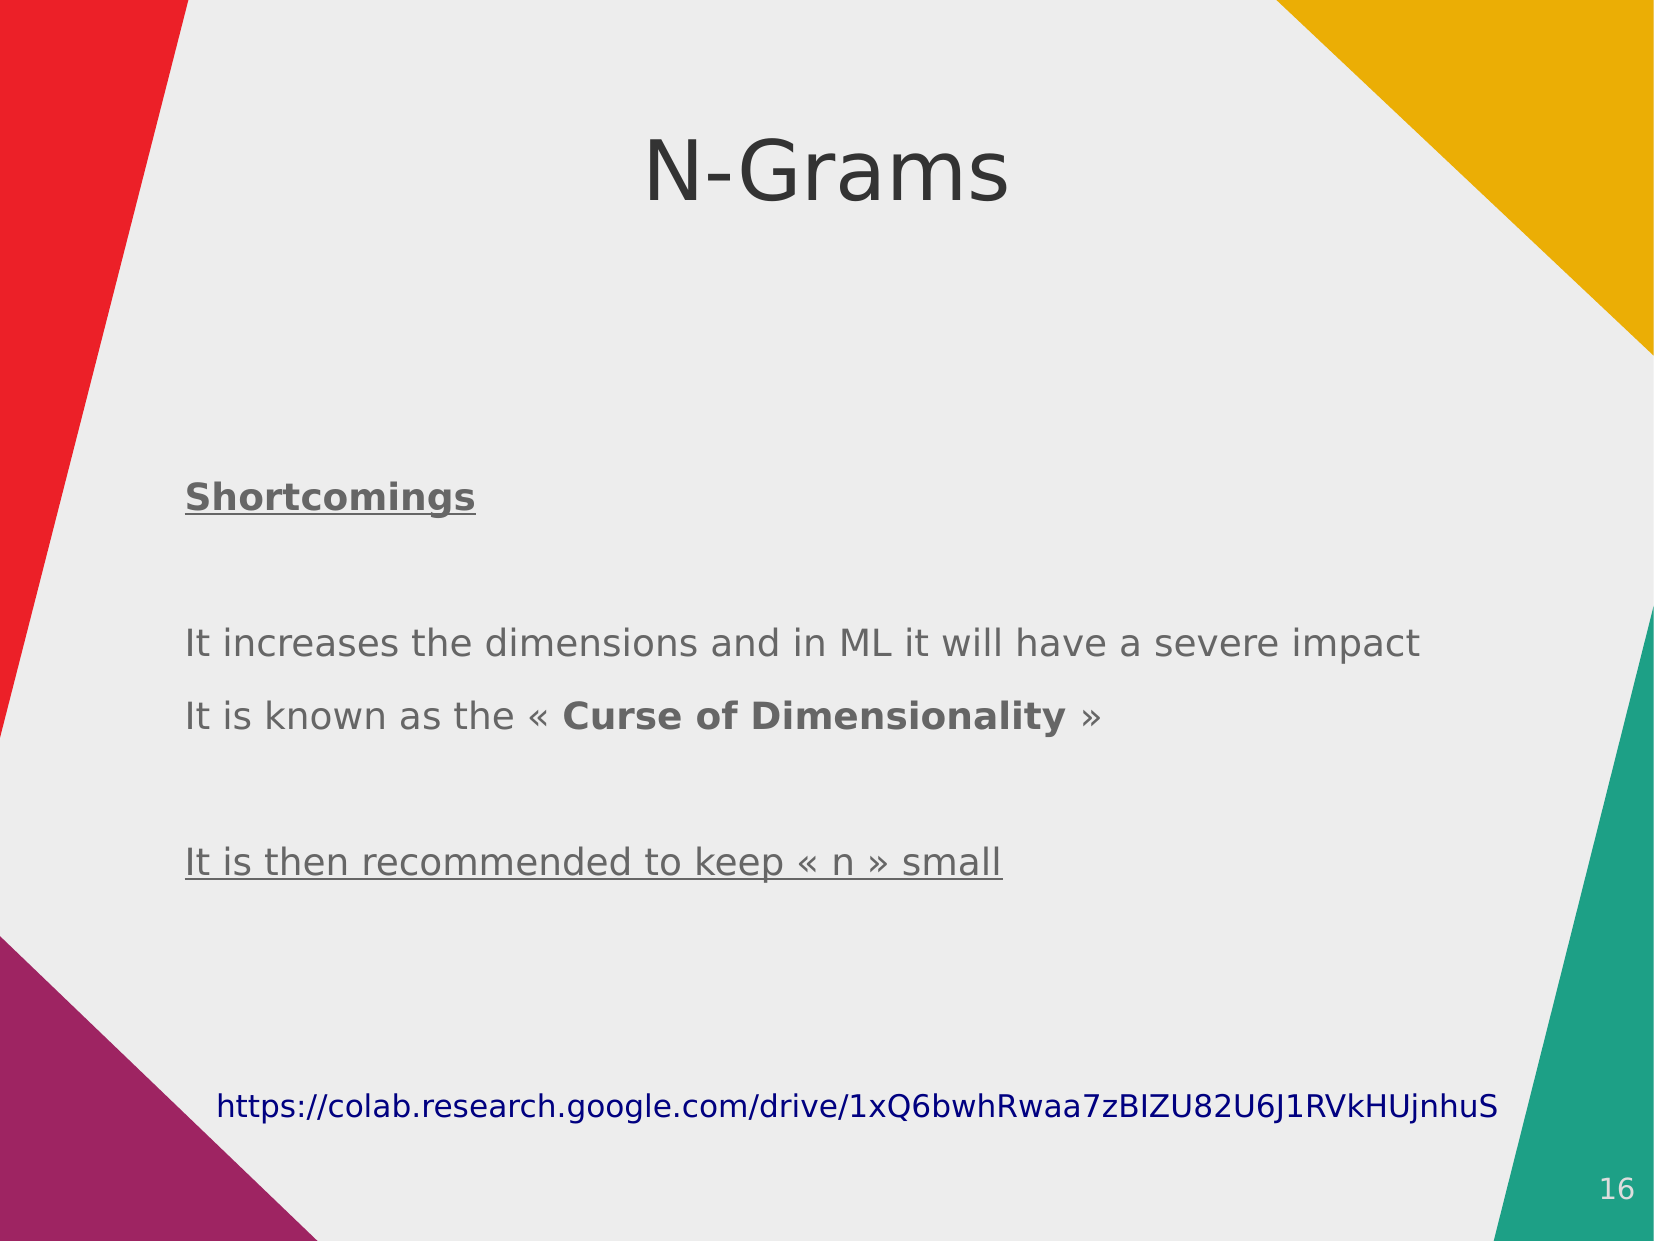

# N-Grams
Shortcomings
It increases the dimensions and in ML it will have a severe impact
It is known as the « Curse of Dimensionality »
It is then recommended to keep « n » small
https://colab.research.google.com/drive/1xQ6bwhRwaa7zBIZU82U6J1RVkHUjnhuS
16